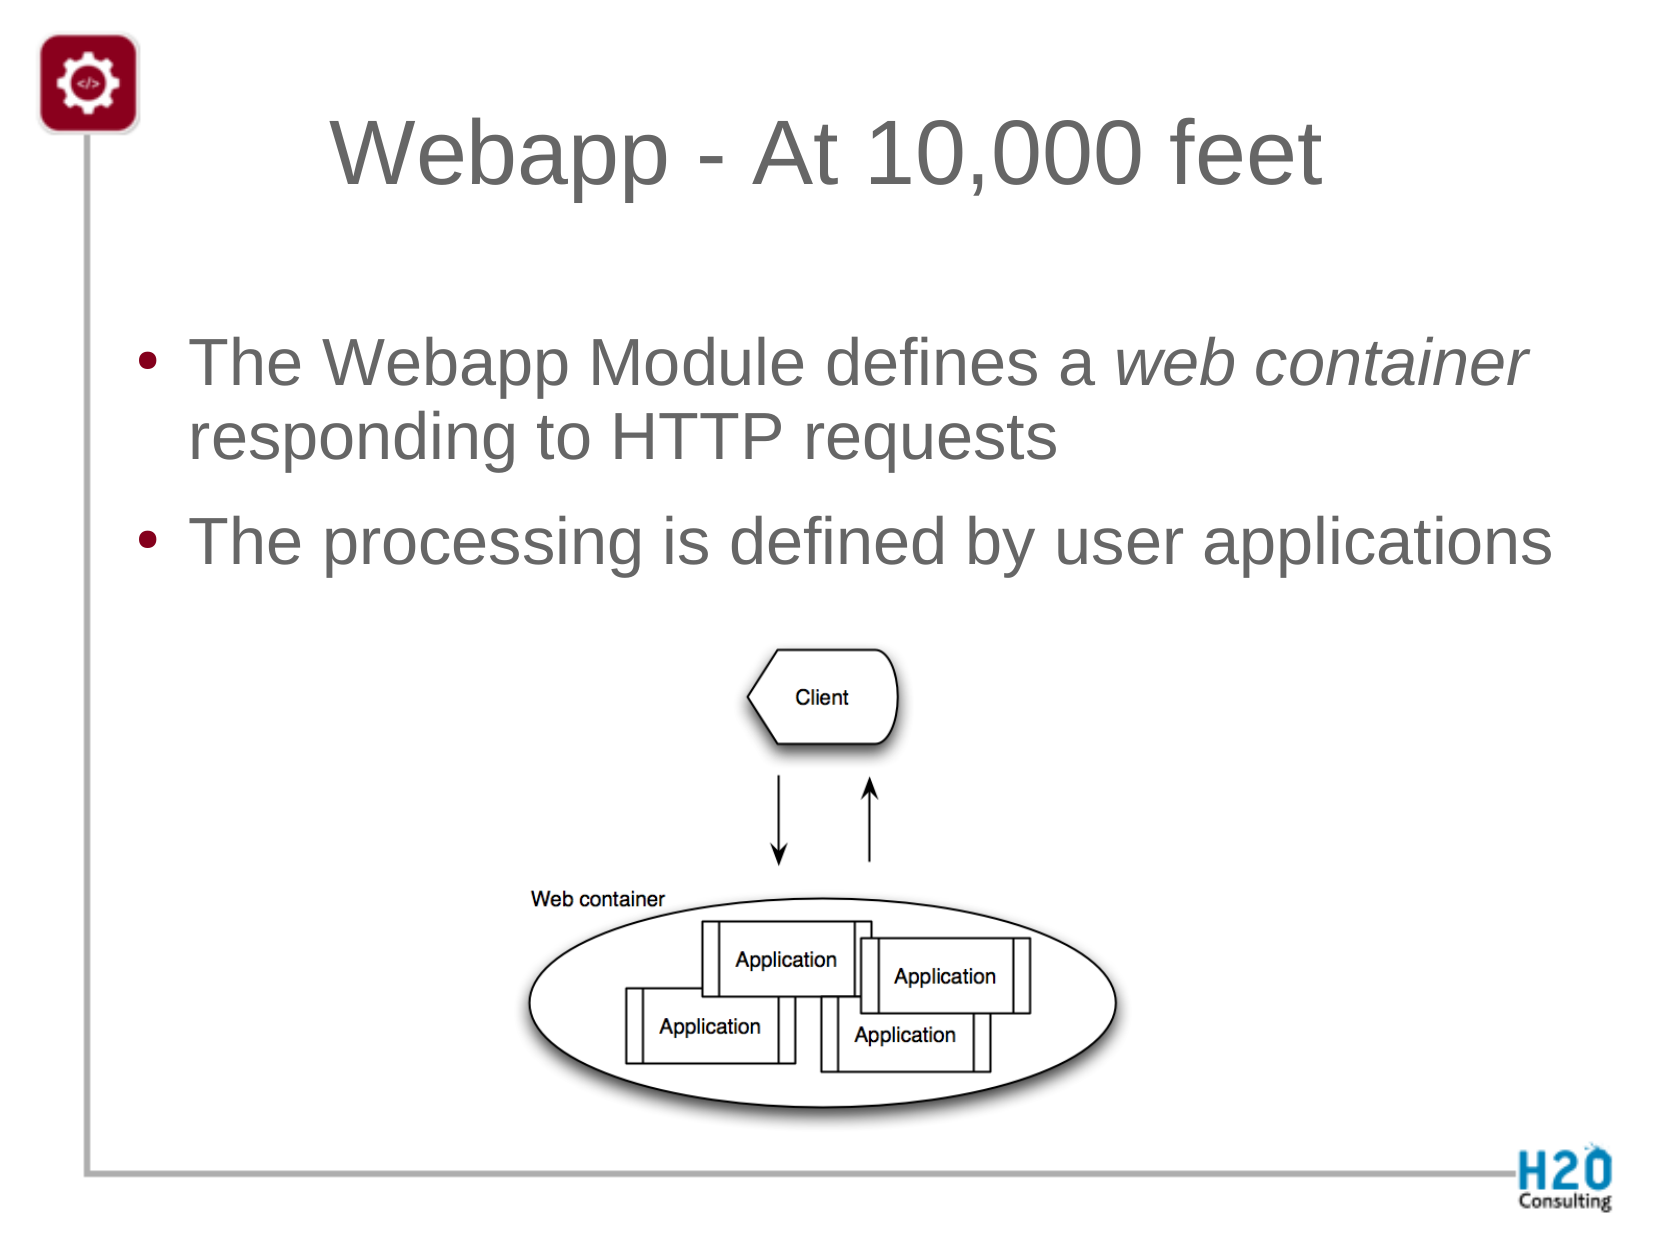

# Webapp - At 10,000 feet
The Webapp Module defines a web container responding to HTTP requests
The processing is defined by user applications